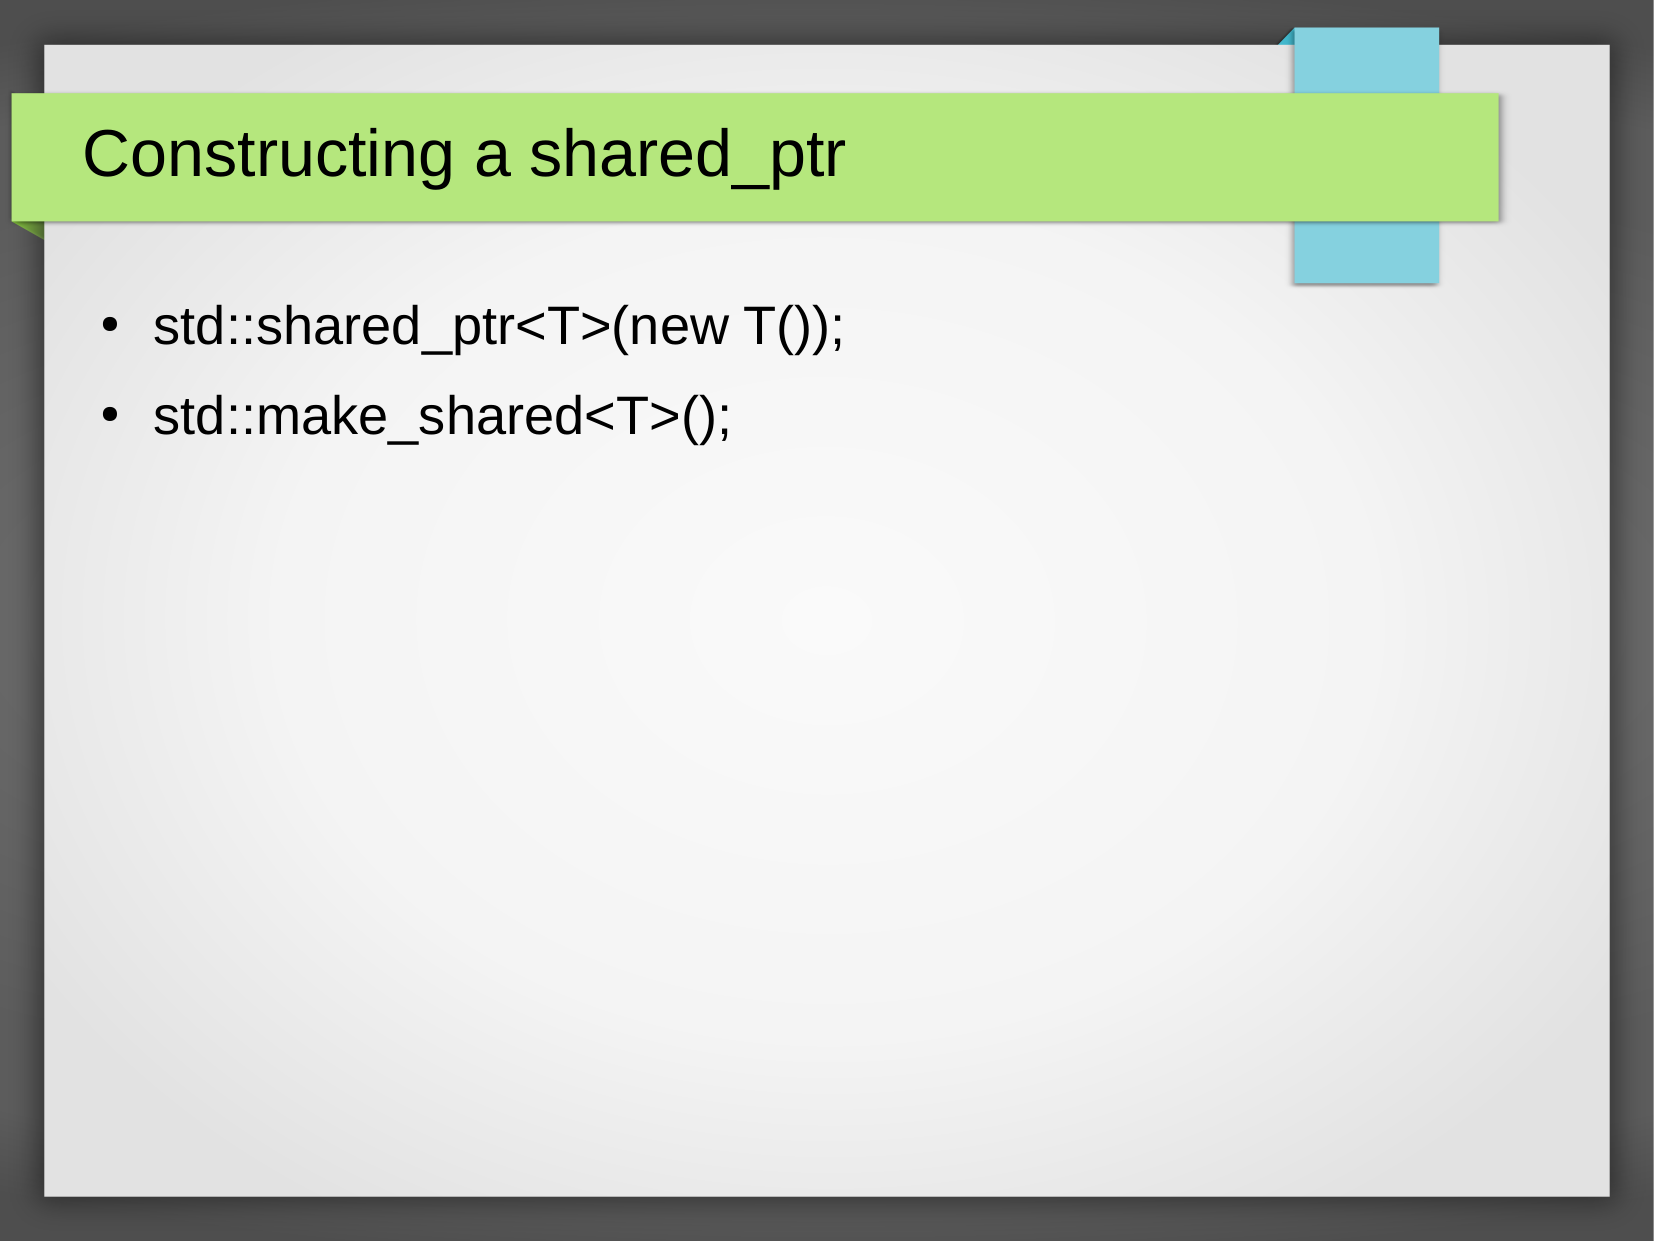

# Constructing a shared_ptr
std::shared_ptr<T>(new T());
std::make_shared<T>();